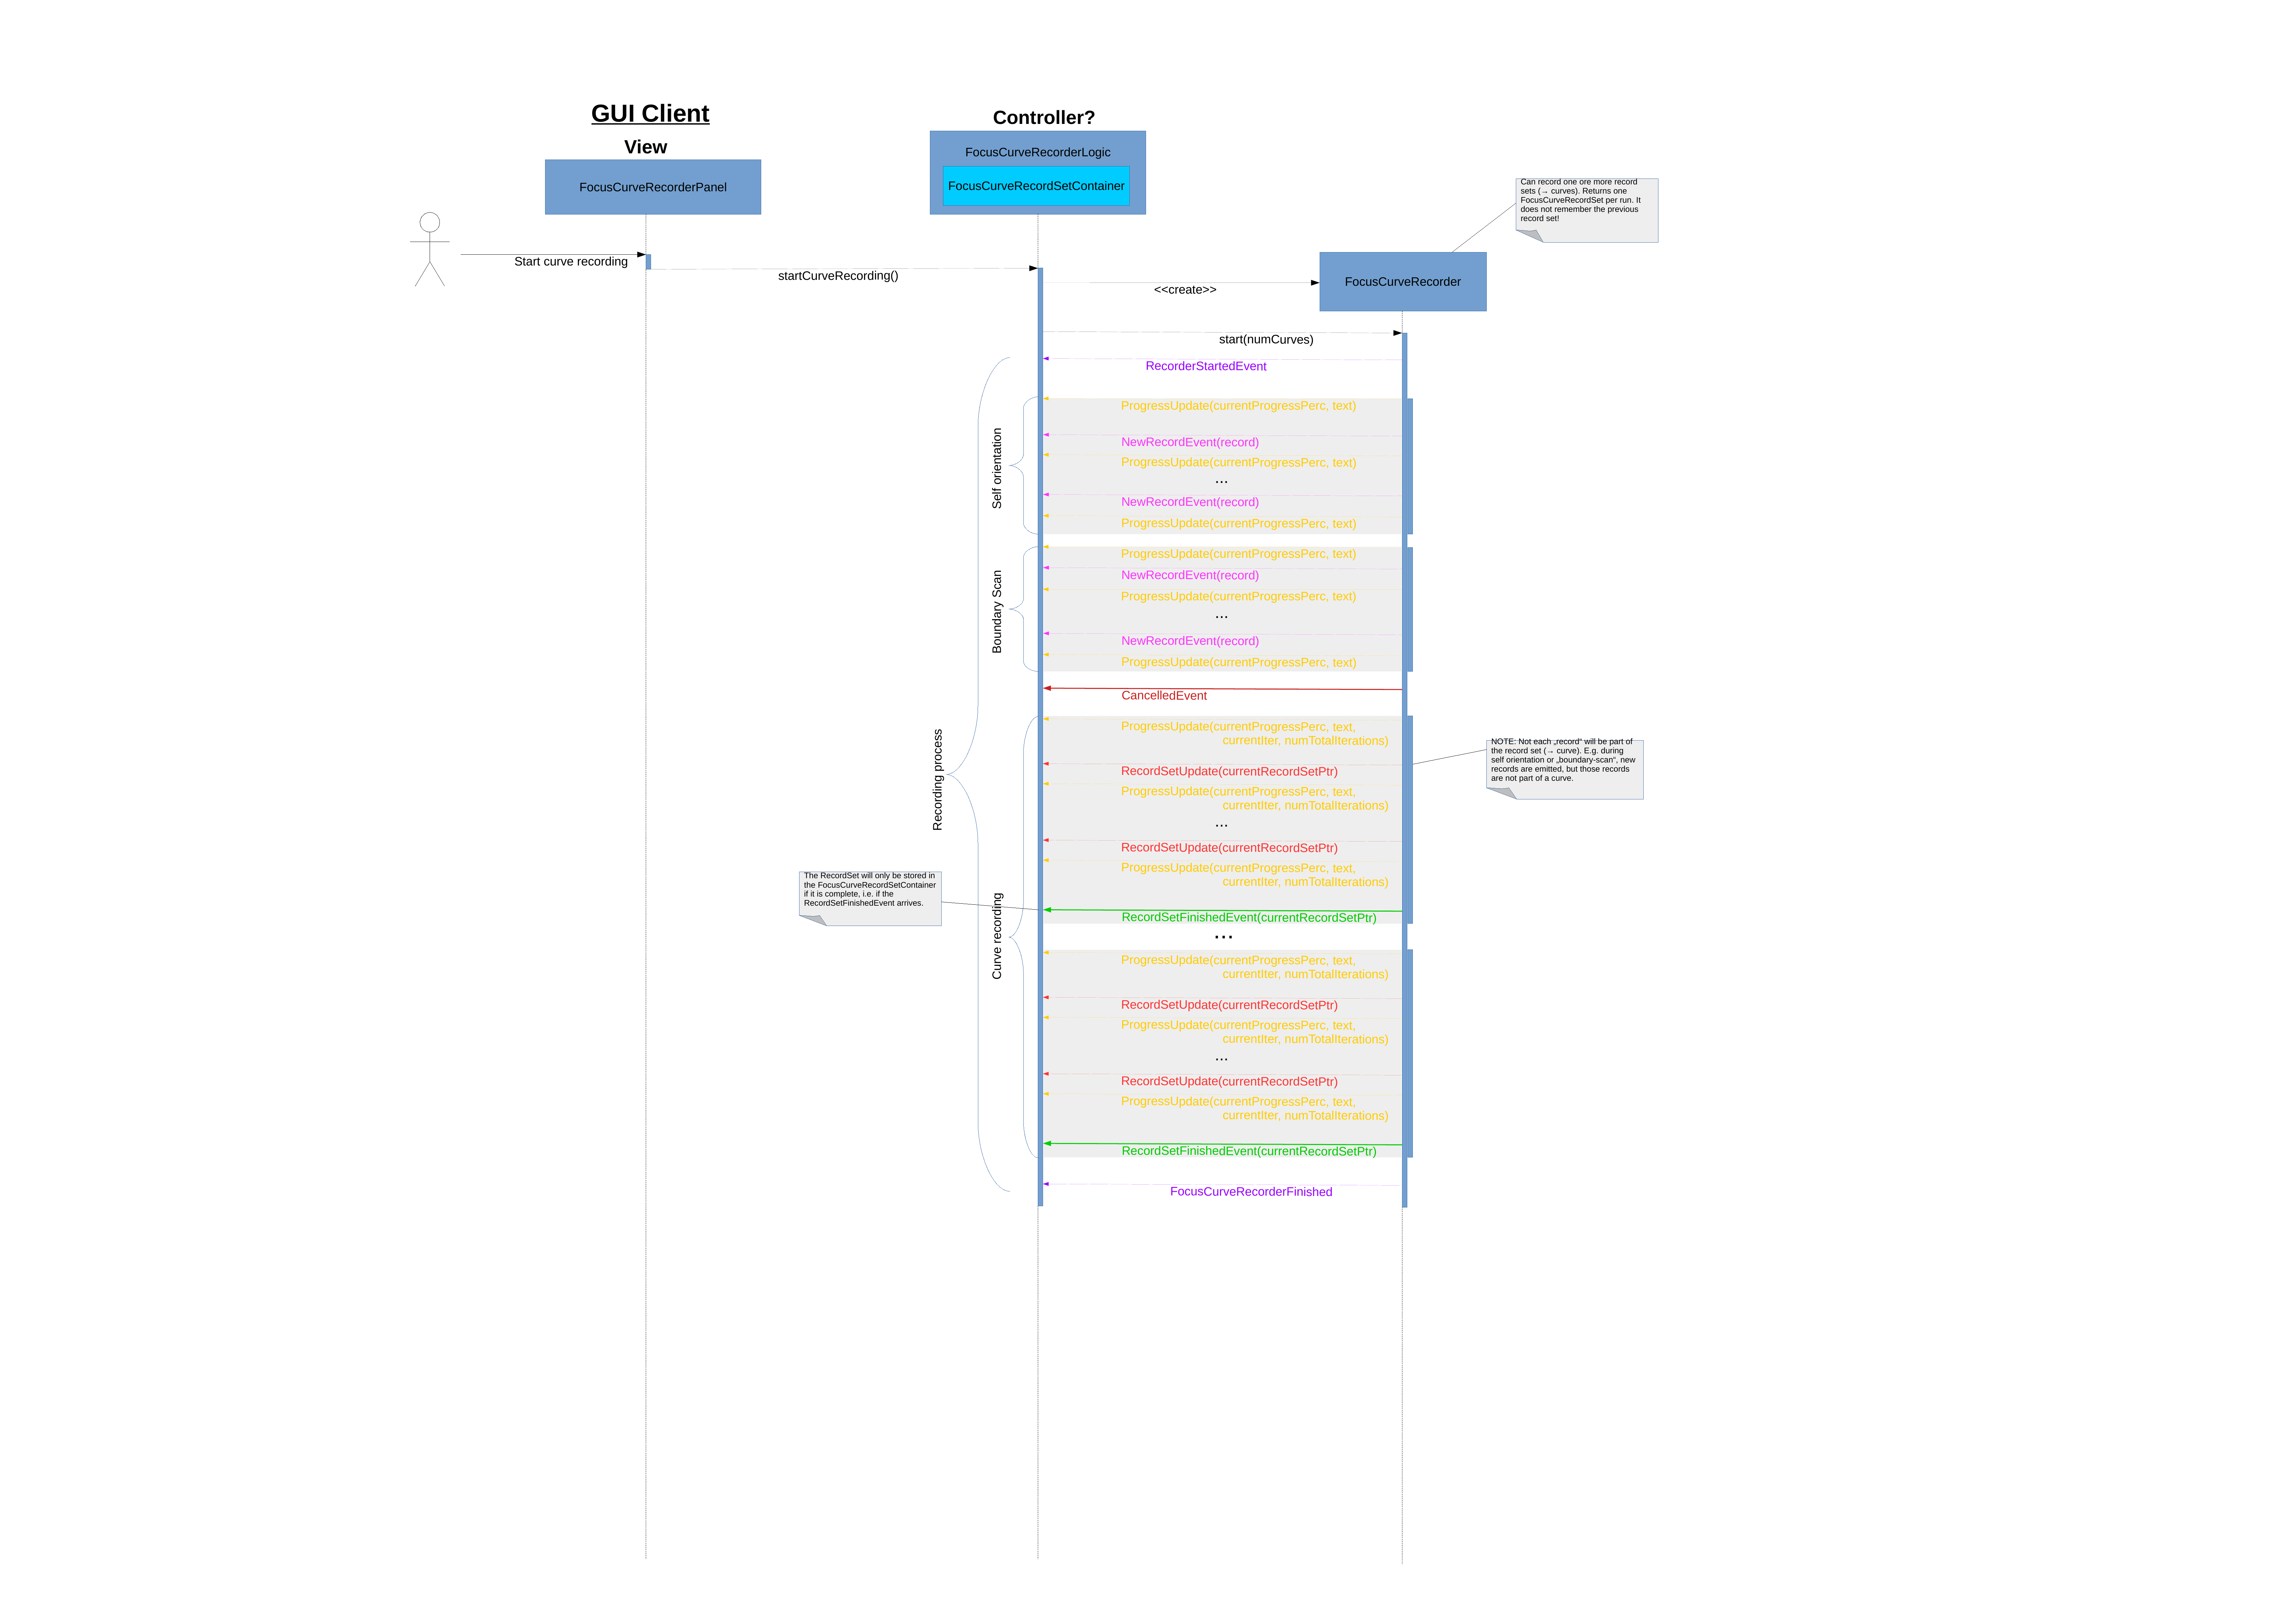

GUI Client
Controller?
FocusCurveRecorderLogic
FocusCurveRecordSetContainer
View
FocusCurveRecorderPanel
Can record one ore more record sets (→ curves). Returns one FocusCurveRecordSet per run. It does not remember the previous record set!
FocusCurveRecorder
		Start curve recording
 	startCurveRecording()
 <<create>>
							start(numCurves)
				RecorderStartedEvent
			ProgressUpdate(currentProgressPerc, text)
			NewRecordEvent(record)
			ProgressUpdate(currentProgressPerc, text)
Self orientation
...
			NewRecordEvent(record)
			ProgressUpdate(currentProgressPerc, text)
...
			NewRecordEvent(record)
			ProgressUpdate(currentProgressPerc, text)
			ProgressUpdate(currentProgressPerc, text)
			NewRecordEvent(record)
			ProgressUpdate(currentProgressPerc, text)
Boundary Scan
...
			NewRecordEvent(record)
			ProgressUpdate(currentProgressPerc, text)
			CancelledEvent
			ProgressUpdate(currentProgressPerc, text,
 currentIter, numTotalIterations)
			RecordSetUpdate(currentRecordSetPtr)
			ProgressUpdate(currentProgressPerc, text,
 currentIter, numTotalIterations)
...
			RecordSetUpdate(currentRecordSetPtr)
			ProgressUpdate(currentProgressPerc, text,
 currentIter, numTotalIterations)
			RecordSetFinishedEvent(currentRecordSetPtr)
NOTE: Not each „record“ will be part of the record set (→ curve). E.g. during self orientation or „boundary-scan“, new records are emitted, but those records are not part of a curve.
...
Curve recording
			ProgressUpdate(currentProgressPerc, text,
 currentIter, numTotalIterations)
			RecordSetUpdate(currentRecordSetPtr)
			ProgressUpdate(currentProgressPerc, text,
 currentIter, numTotalIterations)
...
			RecordSetUpdate(currentRecordSetPtr)
			ProgressUpdate(currentProgressPerc, text,
 currentIter, numTotalIterations)
			RecordSetFinishedEvent(currentRecordSetPtr)
Recording process
The RecordSet will only be stored in the FocusCurveRecordSetContainer if it is complete, i.e. if the RecordSetFinishedEvent arrives.
					FocusCurveRecorderFinished